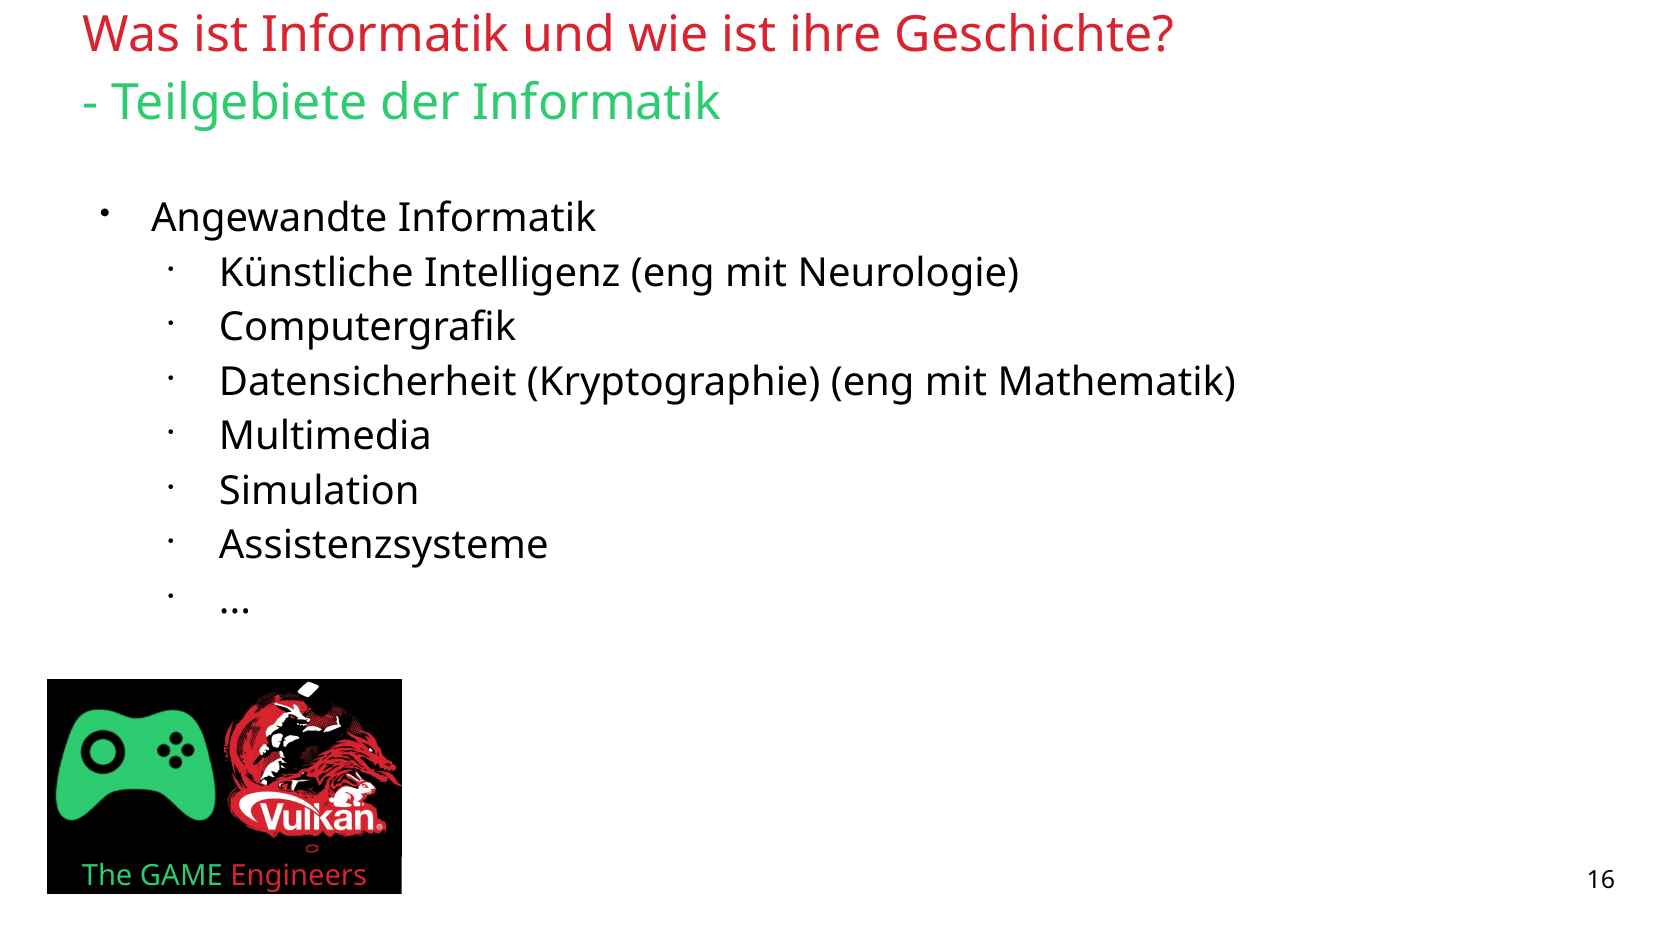

# Was ist Informatik und wie ist ihre Geschichte? - Teilgebiete der Informatik
Angewandte Informatik
Künstliche Intelligenz (eng mit Neurologie)
Computergrafik
Datensicherheit (Kryptographie) (eng mit Mathematik)
Multimedia
Simulation
Assistenzsysteme
...